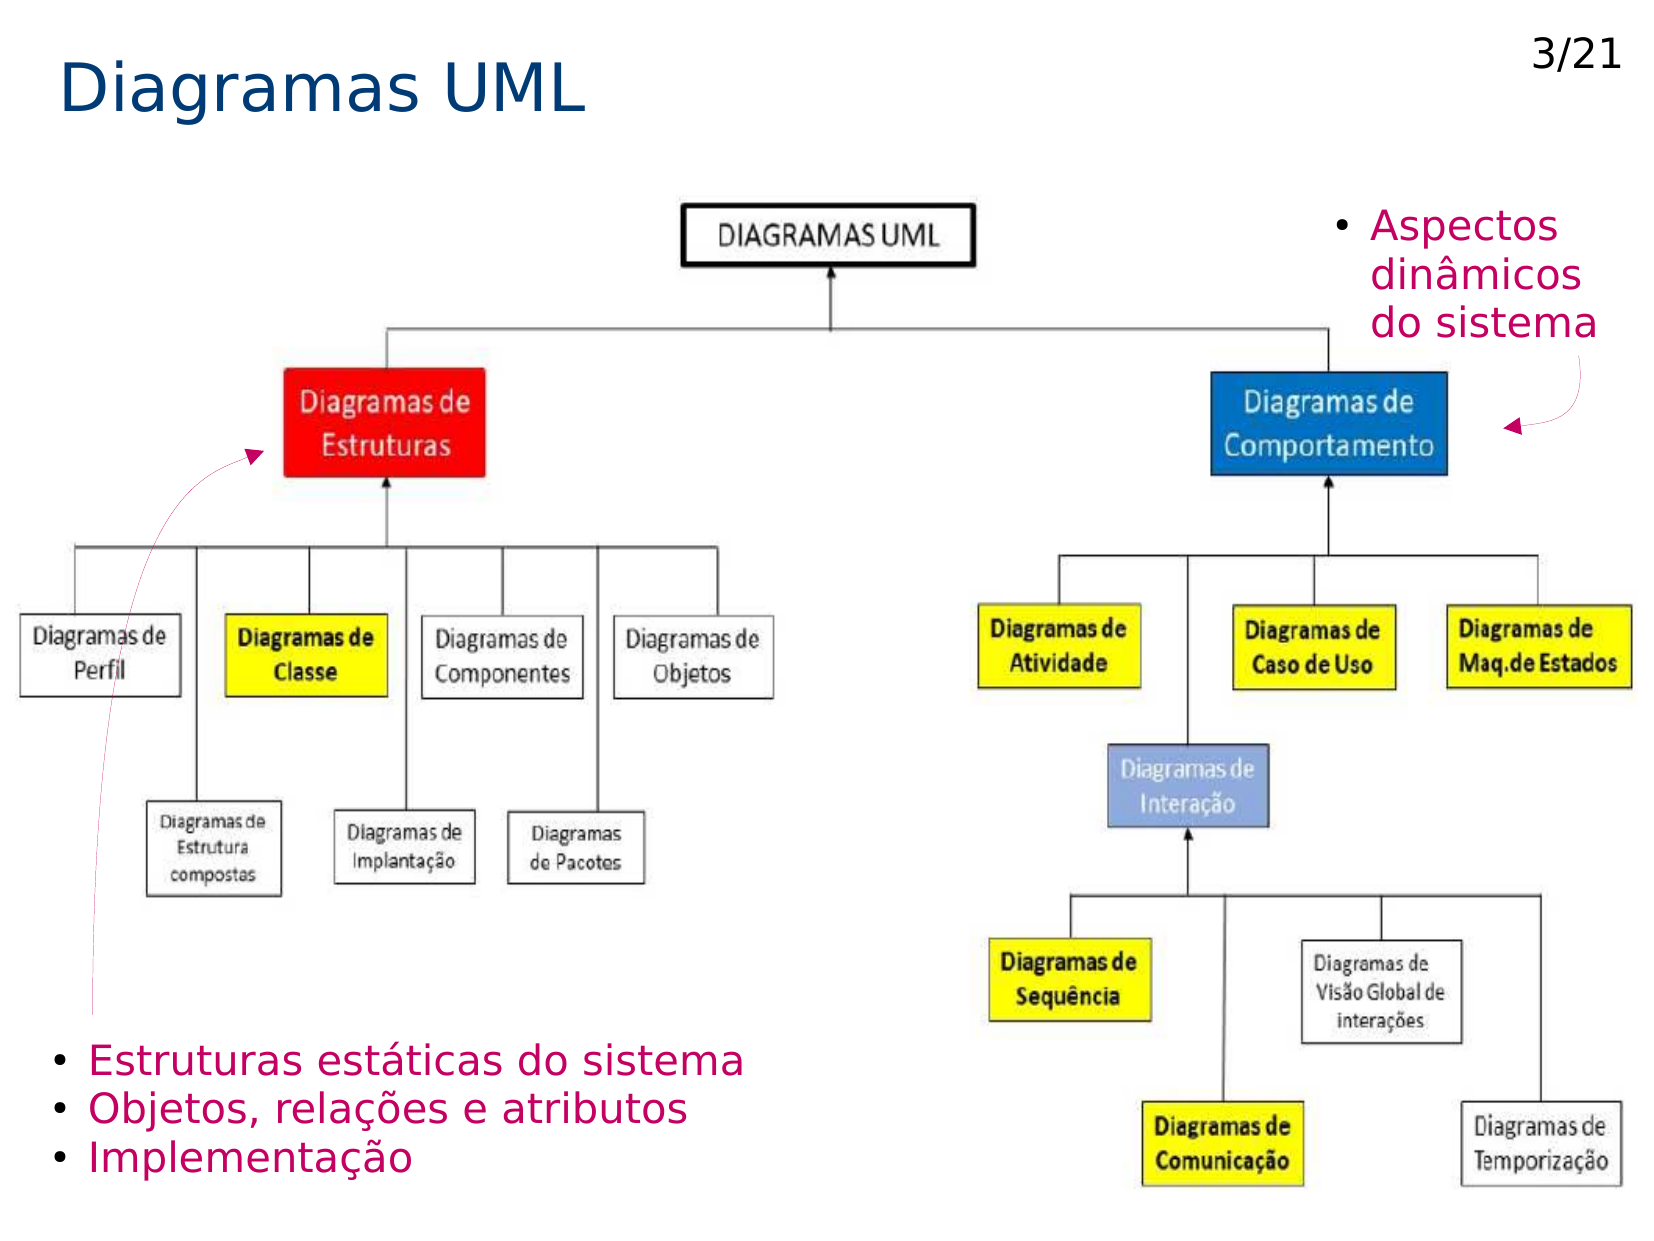

# Diagramas UML
3
Aspectos dinâmicos do sistema
Estruturas estáticas do sistema
Objetos, relações e atributos
Implementação